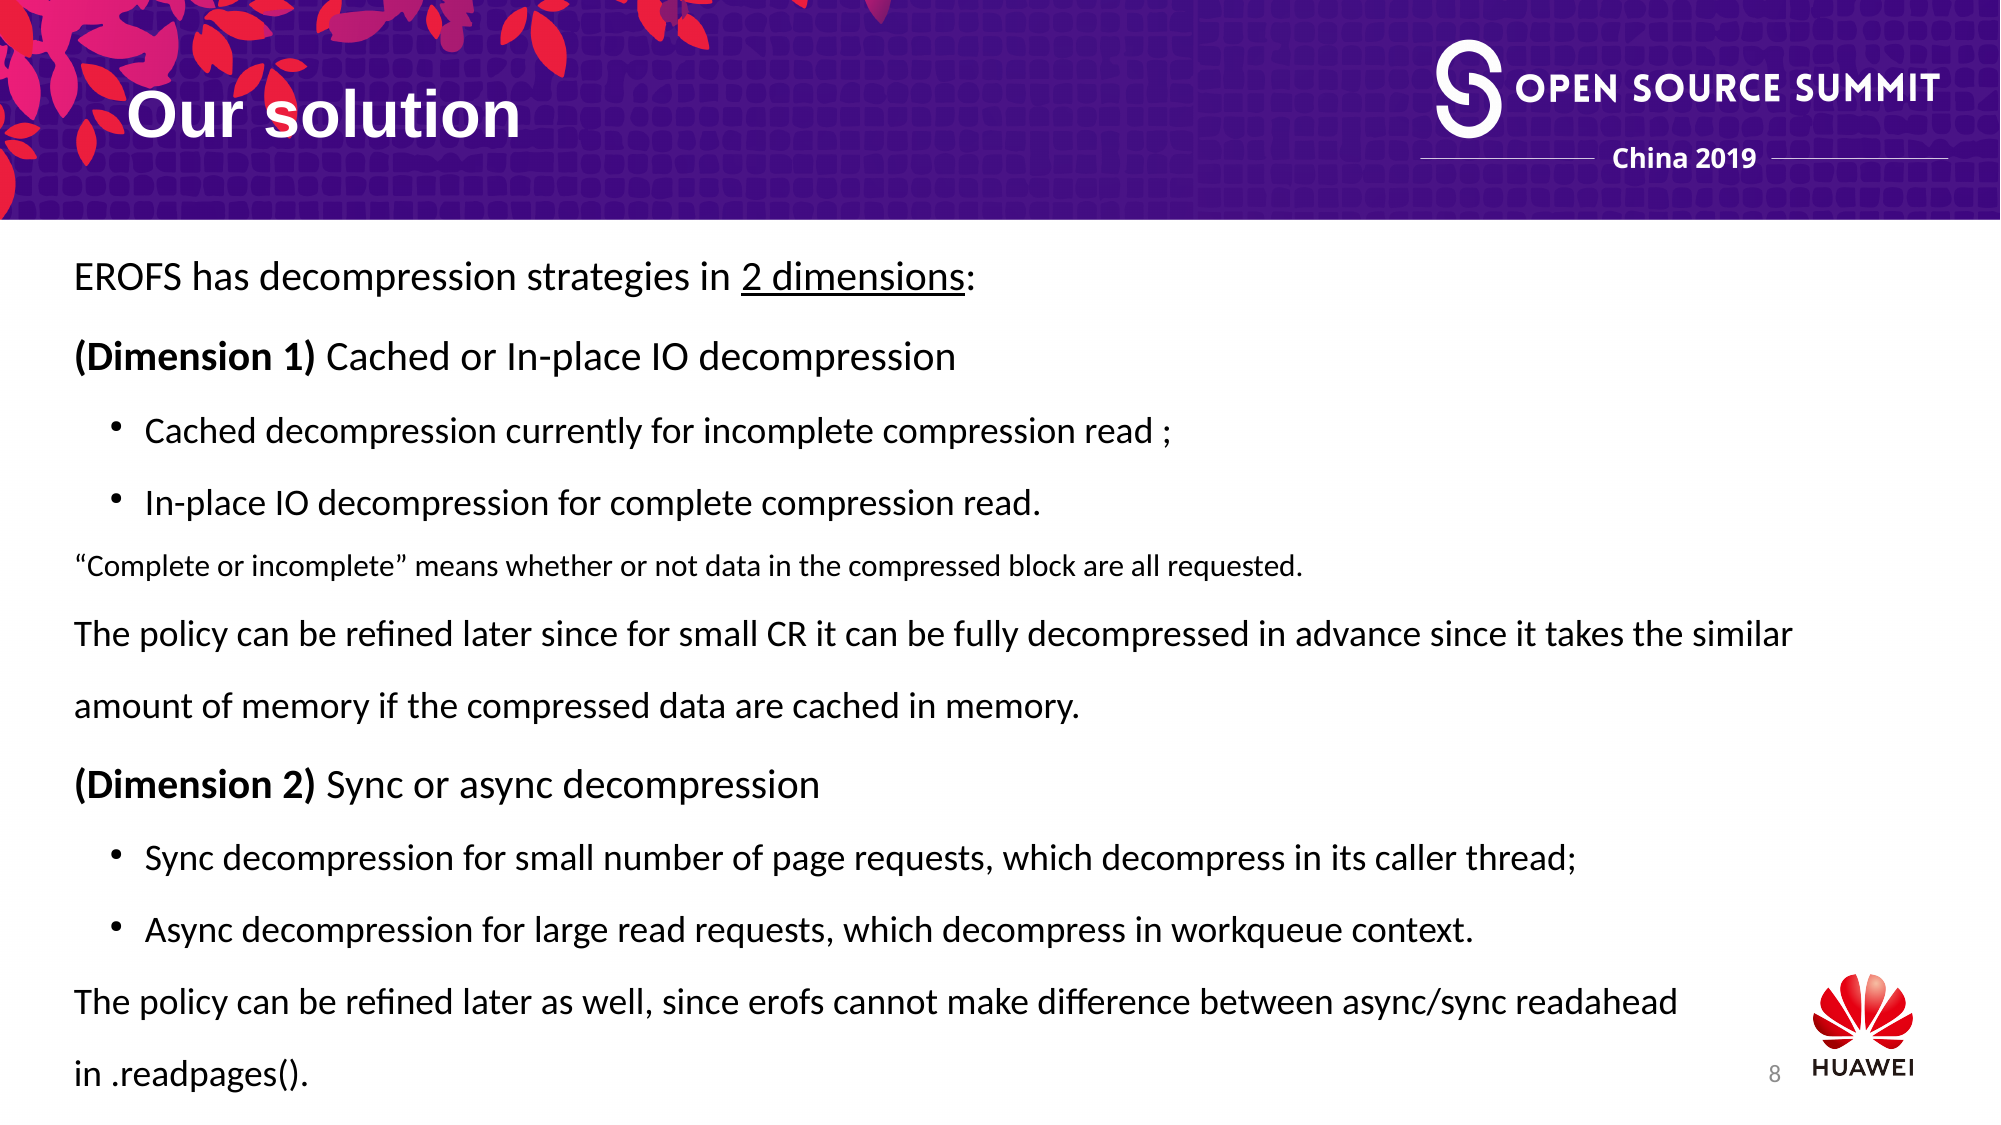

Our solution
EROFS has decompression strategies in 2 dimensions:
(Dimension 1) Cached or In-place IO decompression
Cached decompression currently for incomplete compression read ;
In-place IO decompression for complete compression read.
“Complete or incomplete” means whether or not data in the compressed block are all requested.
The policy can be refined later since for small CR it can be fully decompressed in advance since it takes the similar amount of memory if the compressed data are cached in memory.
(Dimension 2) Sync or async decompression
Sync decompression for small number of page requests, which decompress in its caller thread;
Async decompression for large read requests, which decompress in workqueue context.
The policy can be refined later as well, since erofs cannot make difference between async/sync readahead in .readpages().